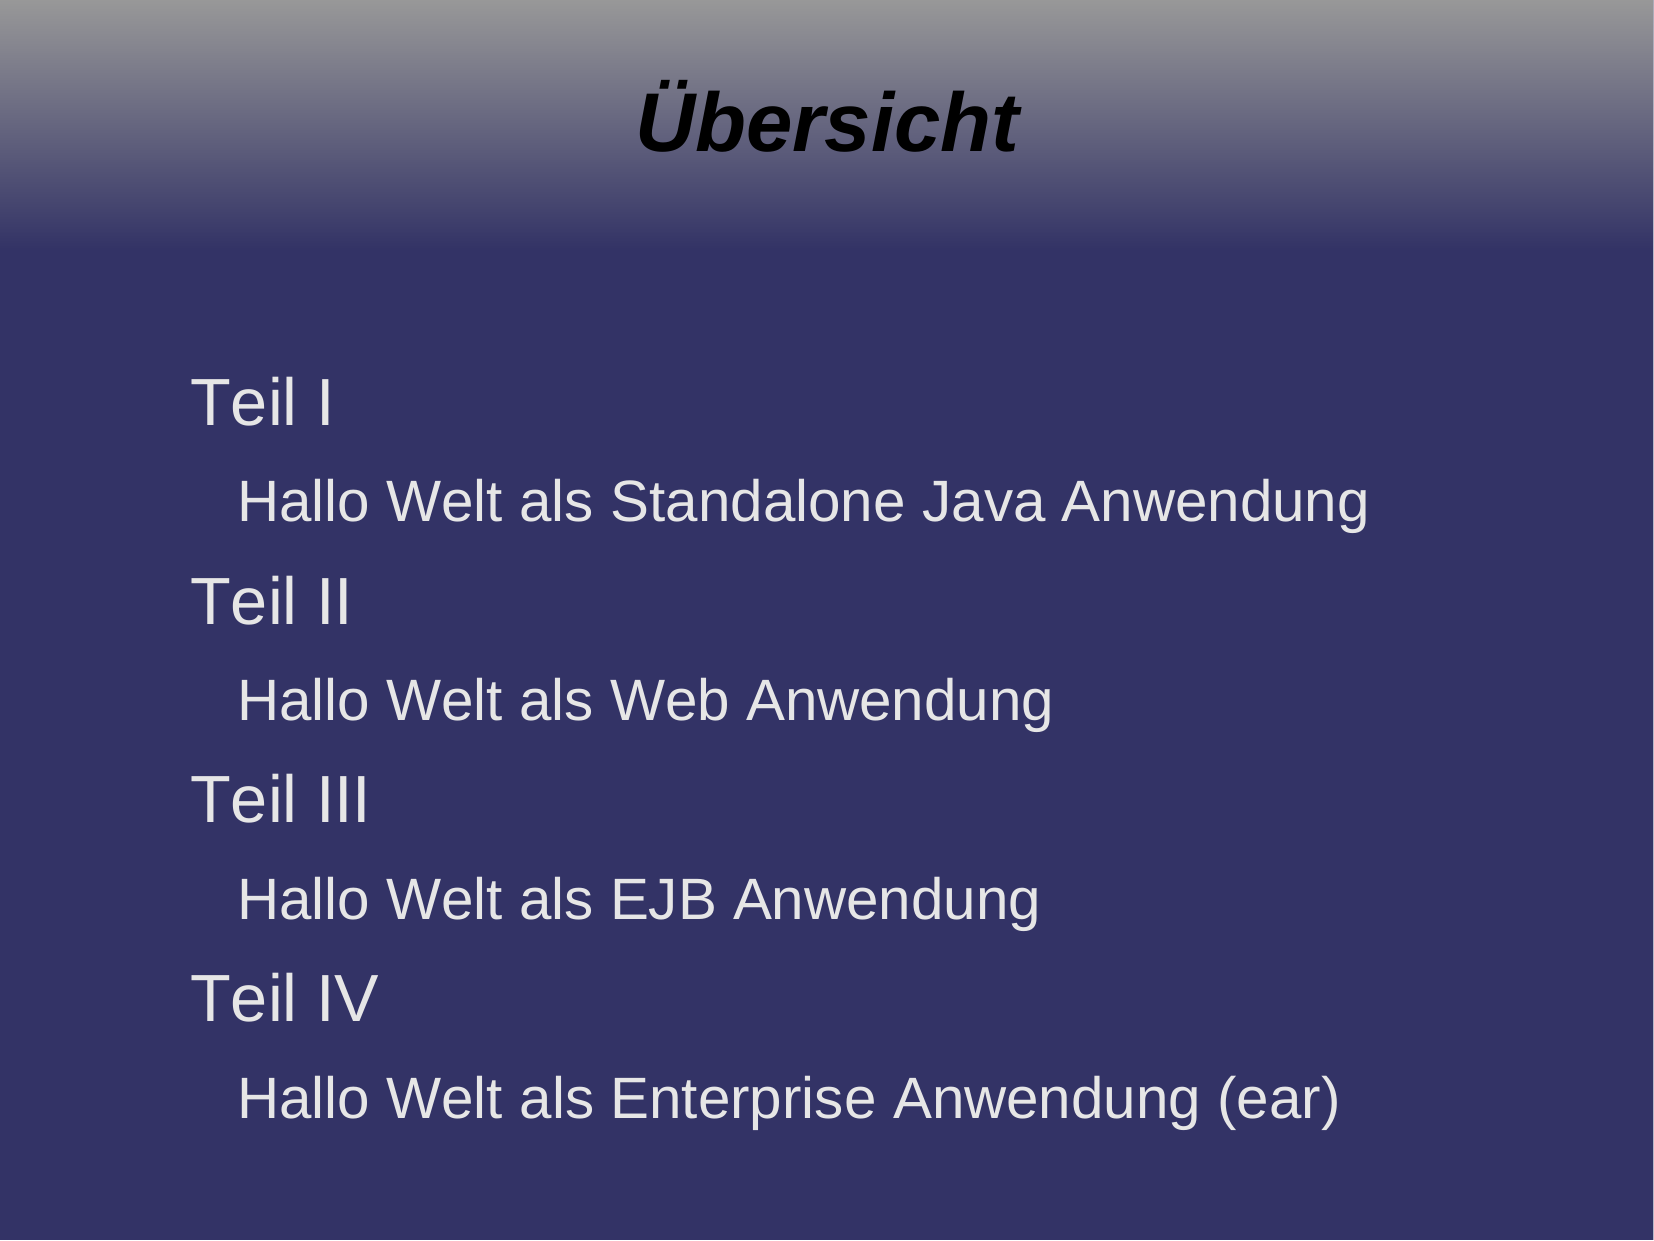

# Übersicht
Teil I
Hallo Welt als Standalone Java Anwendung
Teil II
Hallo Welt als Web Anwendung
Teil III
Hallo Welt als EJB Anwendung
Teil IV
Hallo Welt als Enterprise Anwendung (ear)